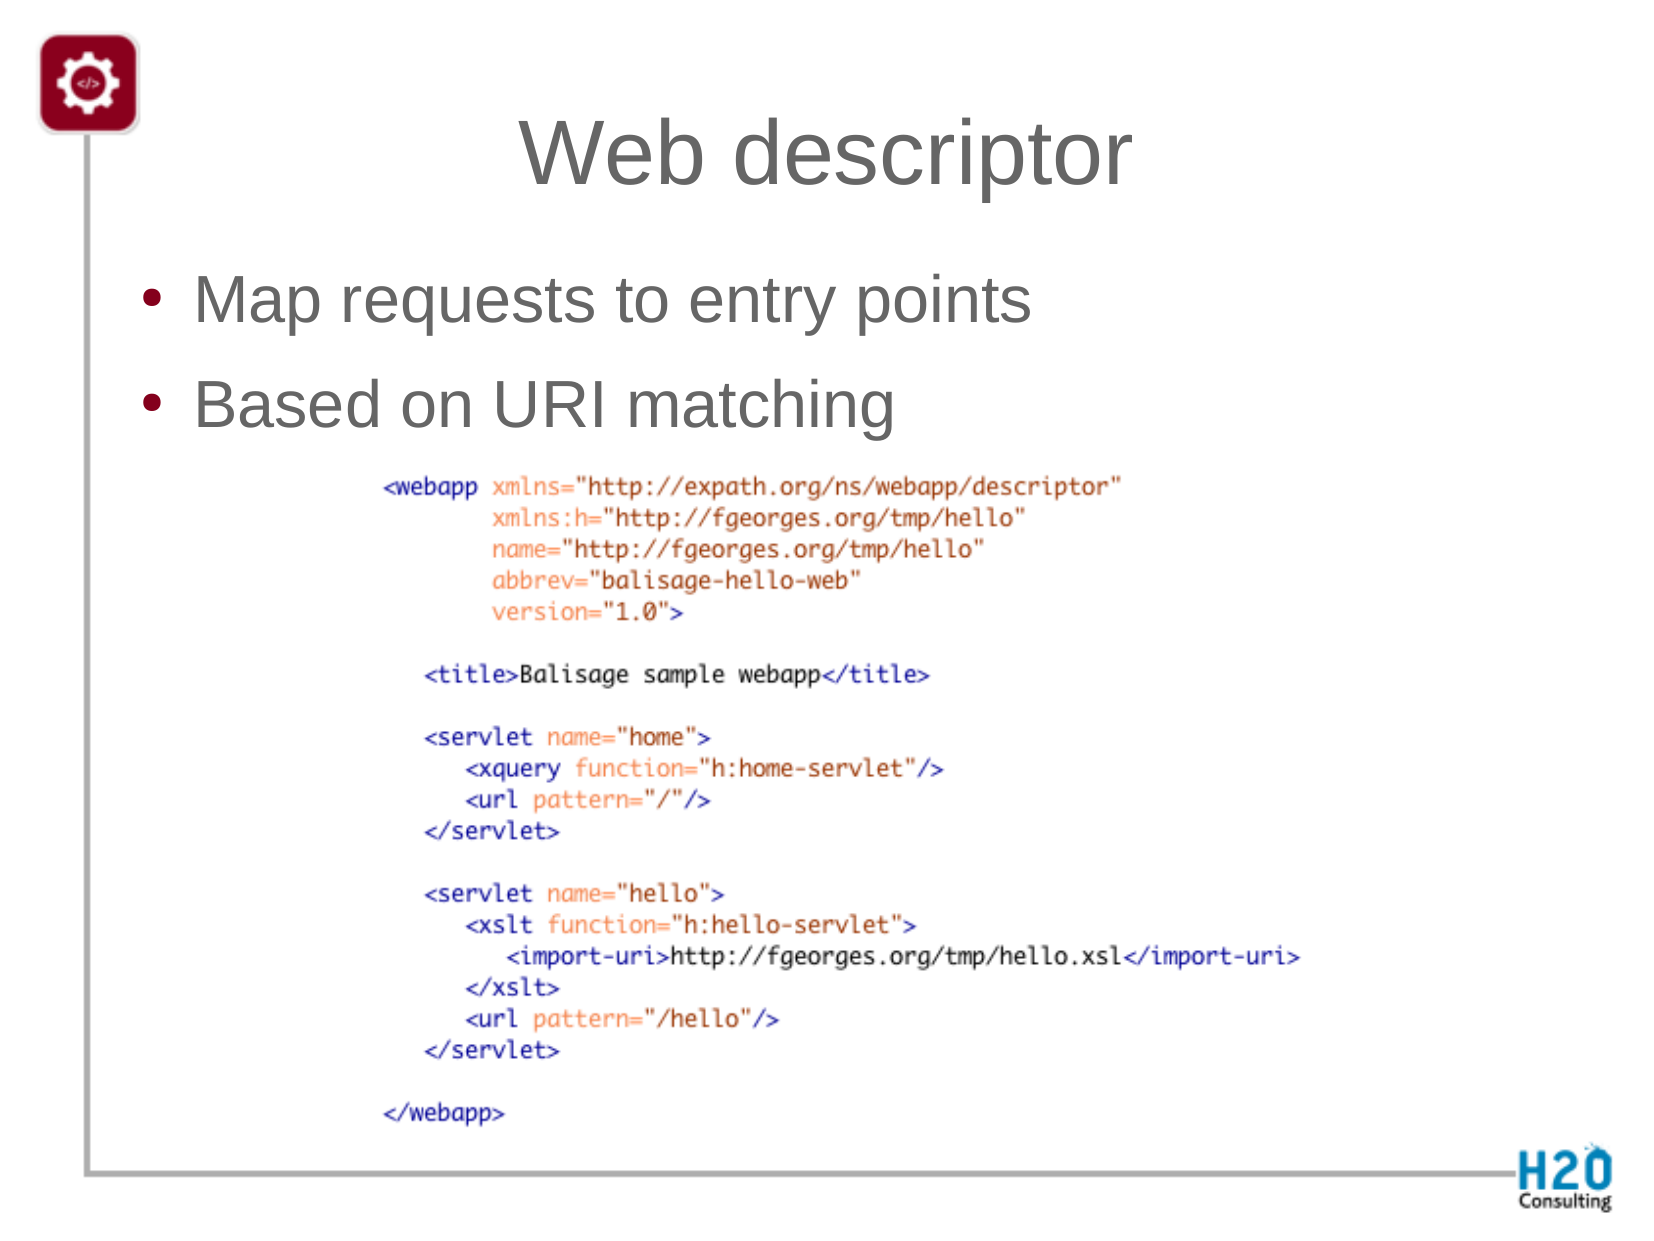

# Web descriptor
Map requests to entry points
Based on URI matching